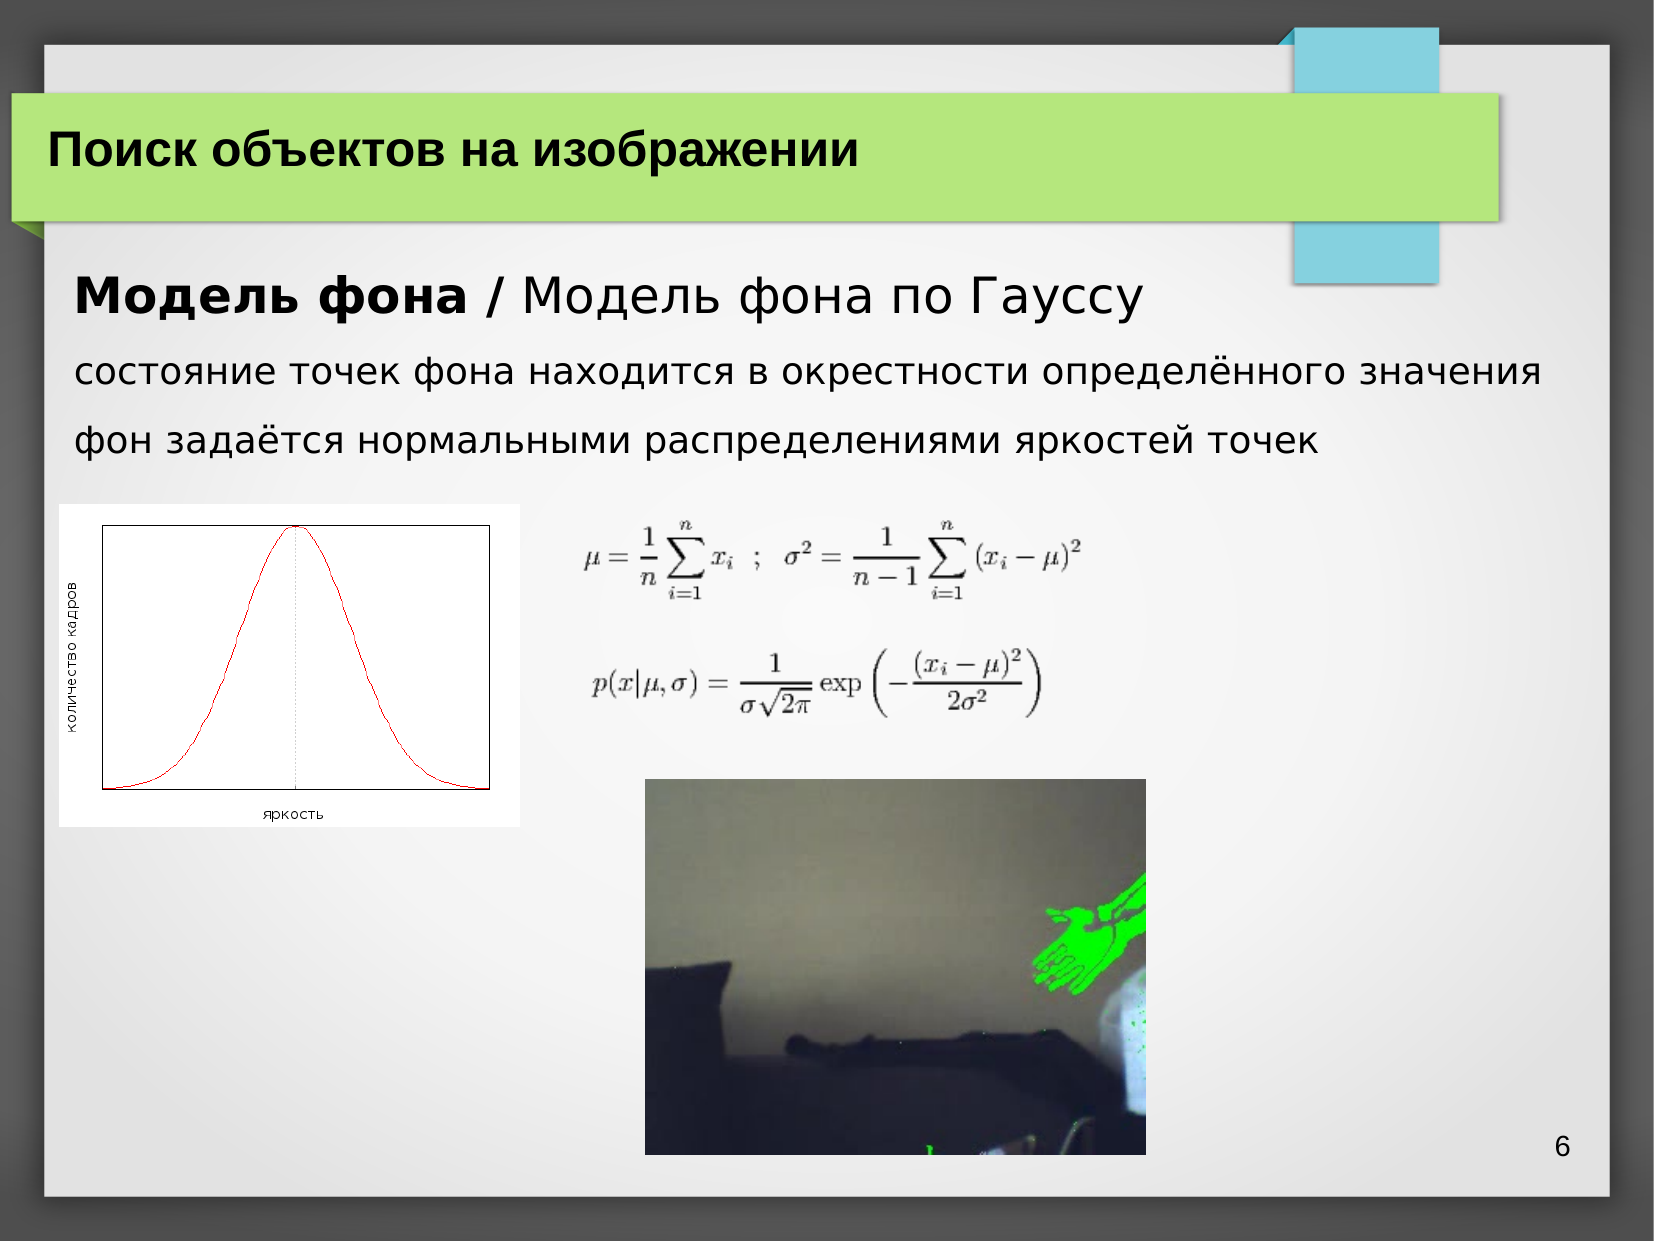

# Поиск объектов на изображении
Модель фона / Модель фона по Гауссу
состояние точек фона находится в окрестности определённого значения
фон задаётся нормальными распределениями яркостей точек
6